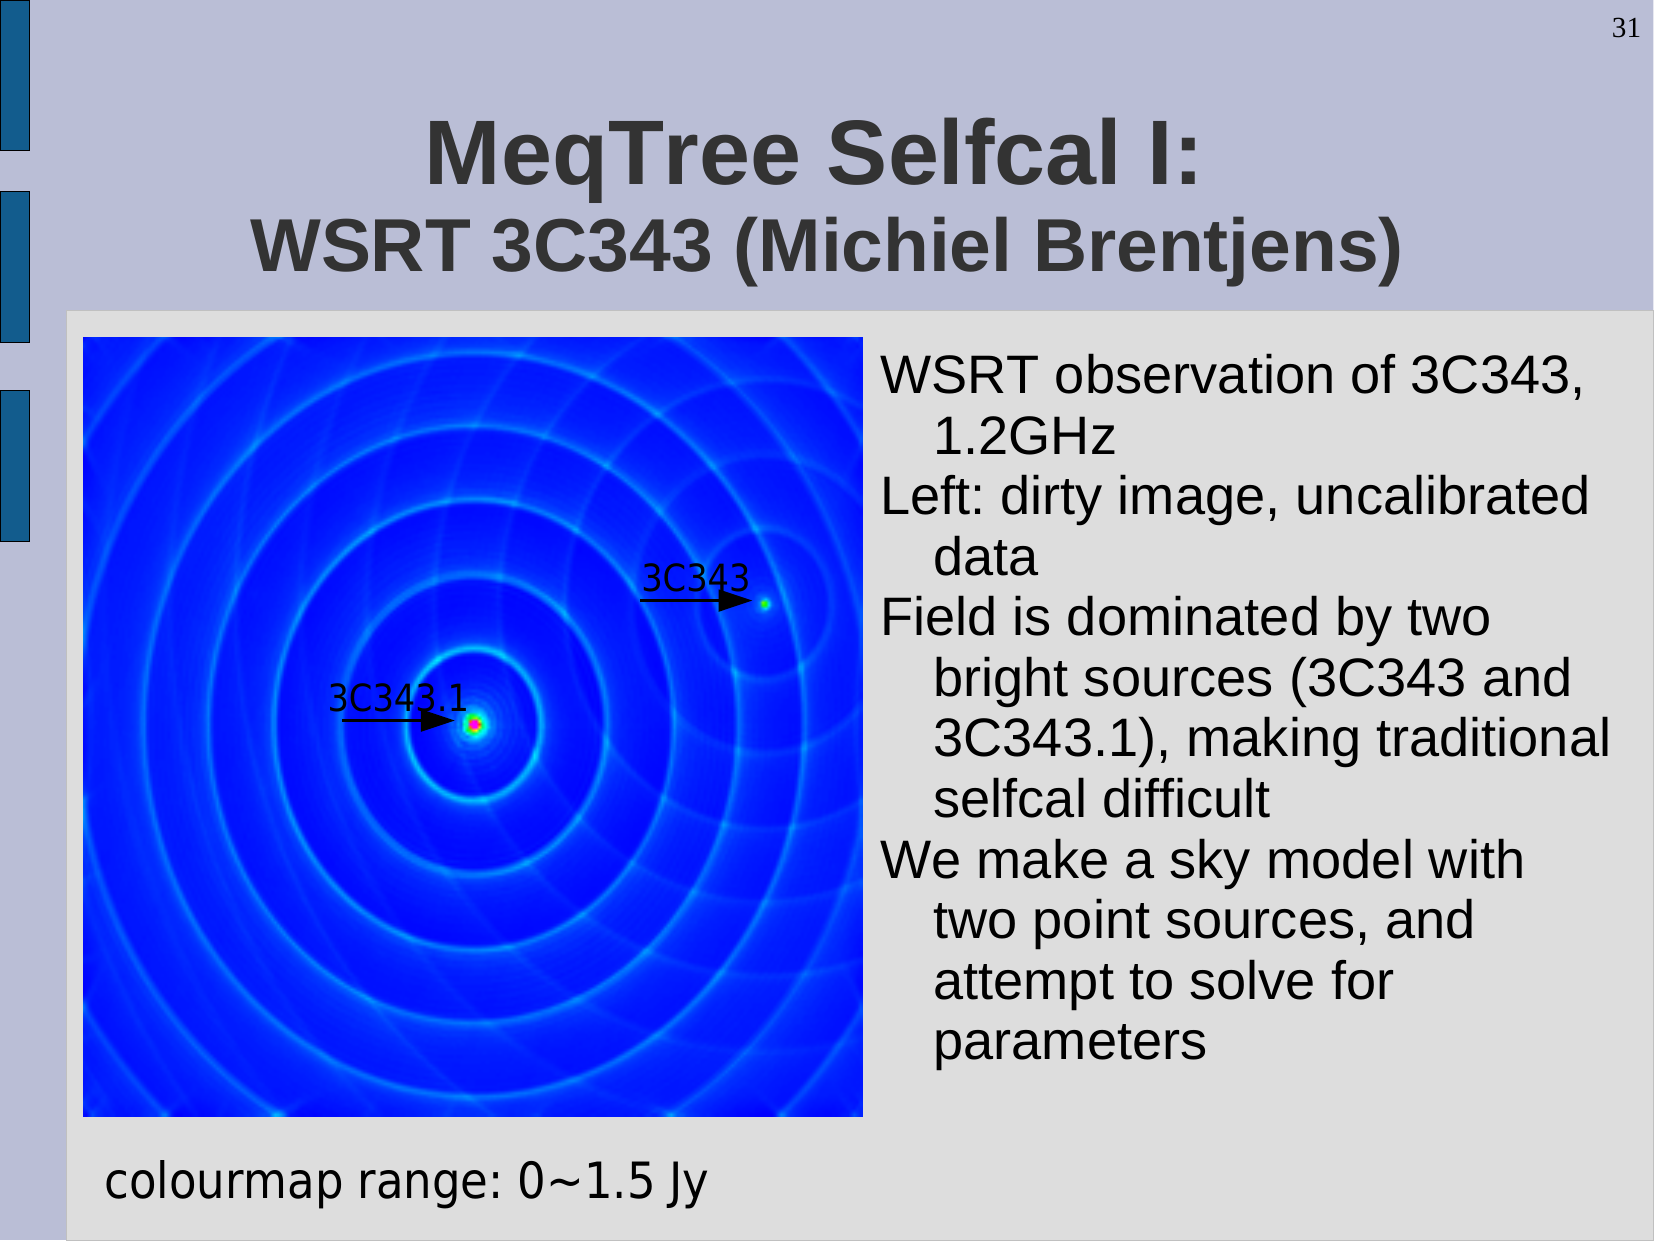

31
# MeqTree Selfcal I: WSRT 3C343 (Michiel Brentjens)
WSRT observation of 3C343, 1.2GHz
Left: dirty image, uncalibrated data
Field is dominated by two bright sources (3C343 and 3C343.1), making traditional selfcal difficult
We make a sky model with two point sources, and attempt to solve for parameters
3C343
3C343.1
colourmap range: 0~1.5 Jy